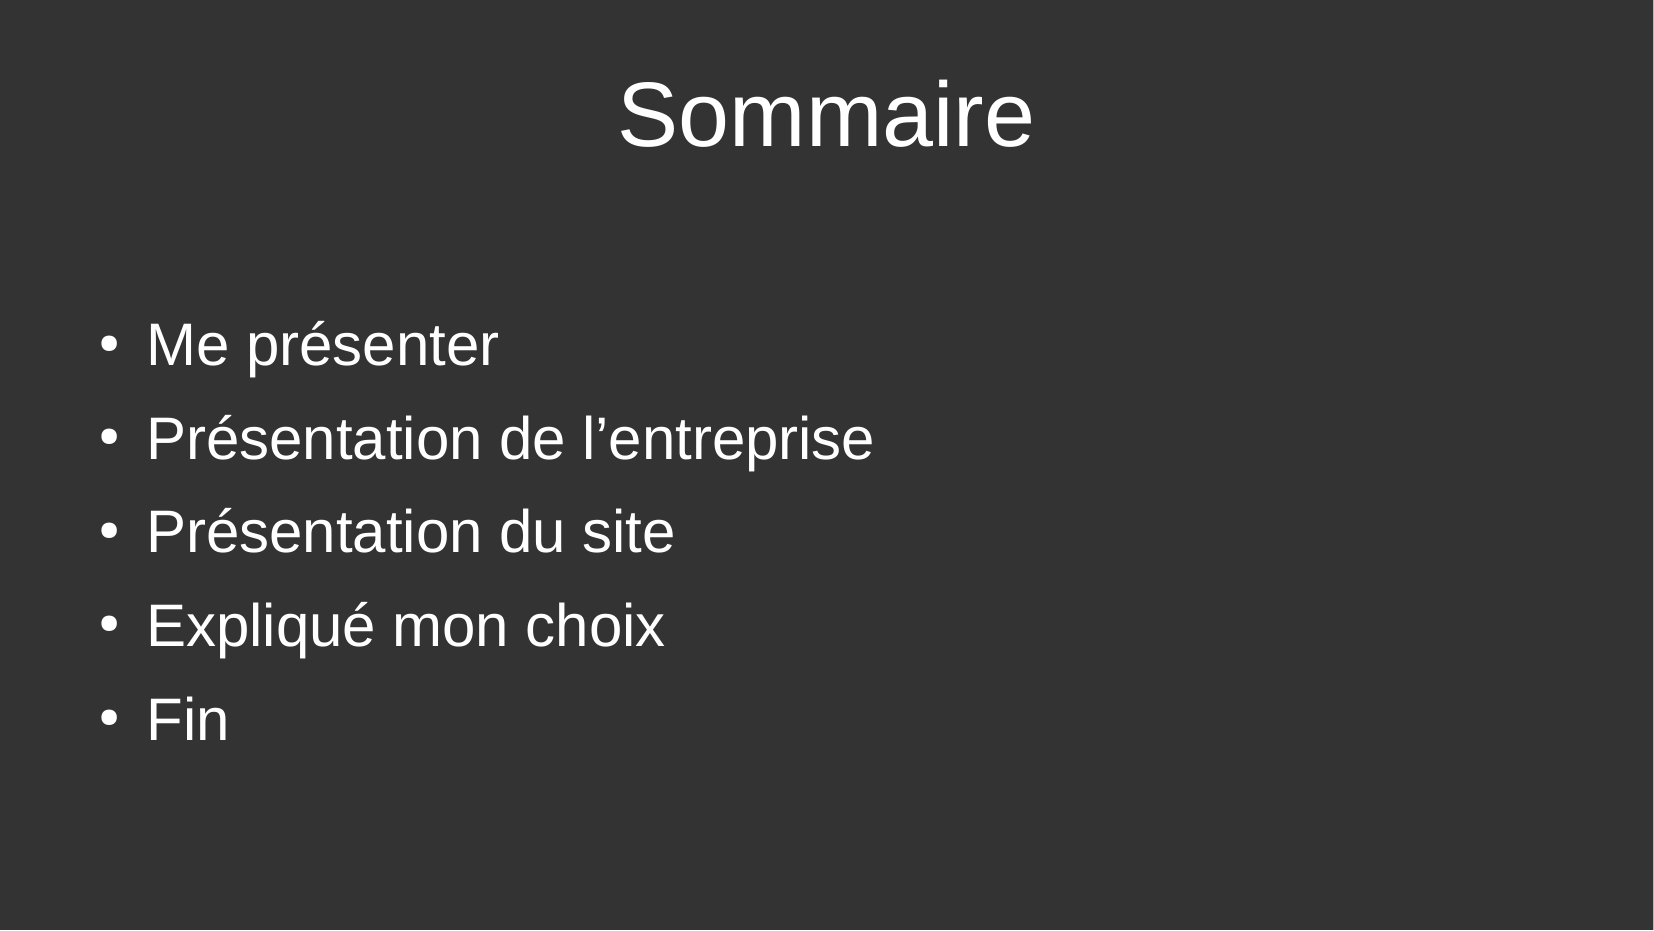

# Sommaire
Me présenter
Présentation de l’entreprise
Présentation du site
Expliqué mon choix
Fin